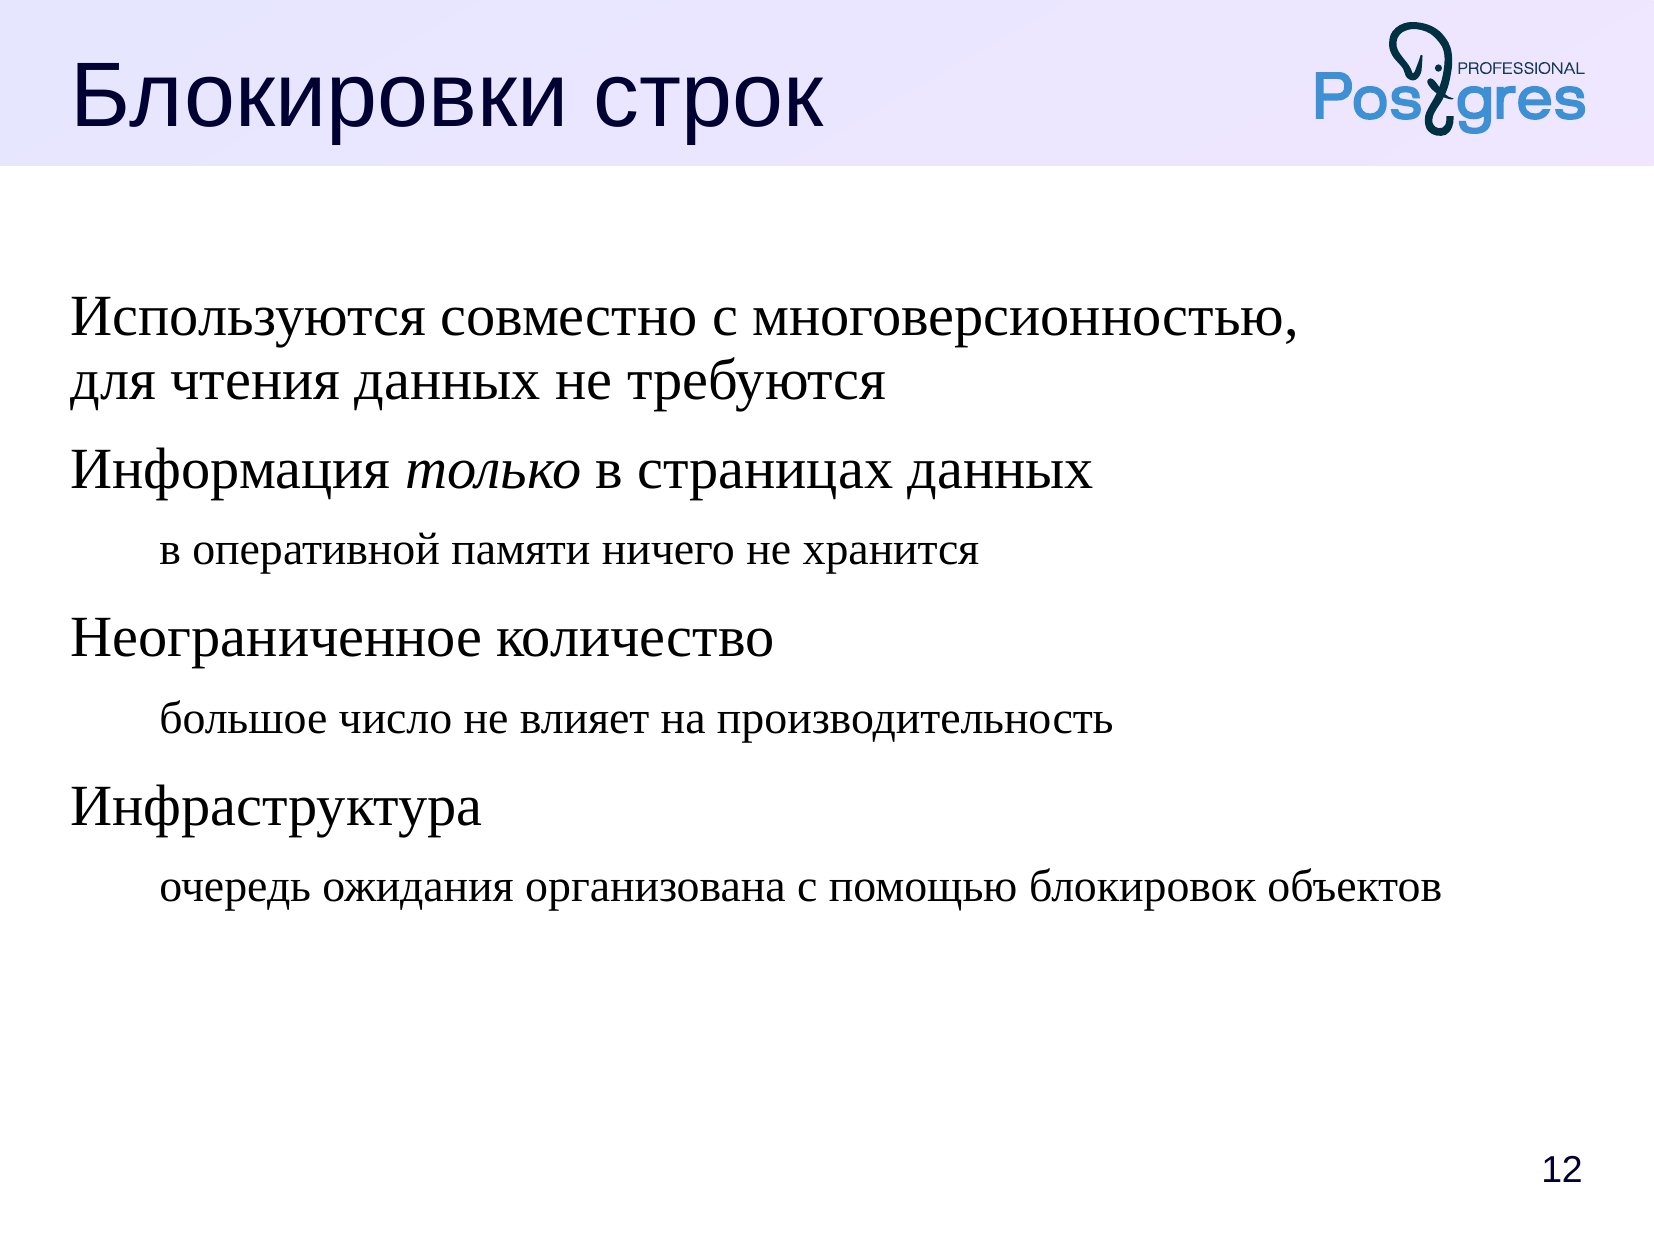

# Блокировки строк
Используются совместно с многоверсионностью,
для чтения данных не требуются
Информация только в страницах данных
в оперативной памяти ничего не хранится
Неограниченное количество
большое число не влияет на производительность
Инфраструктура
очередь ожидания организована с помощью блокировок объектов